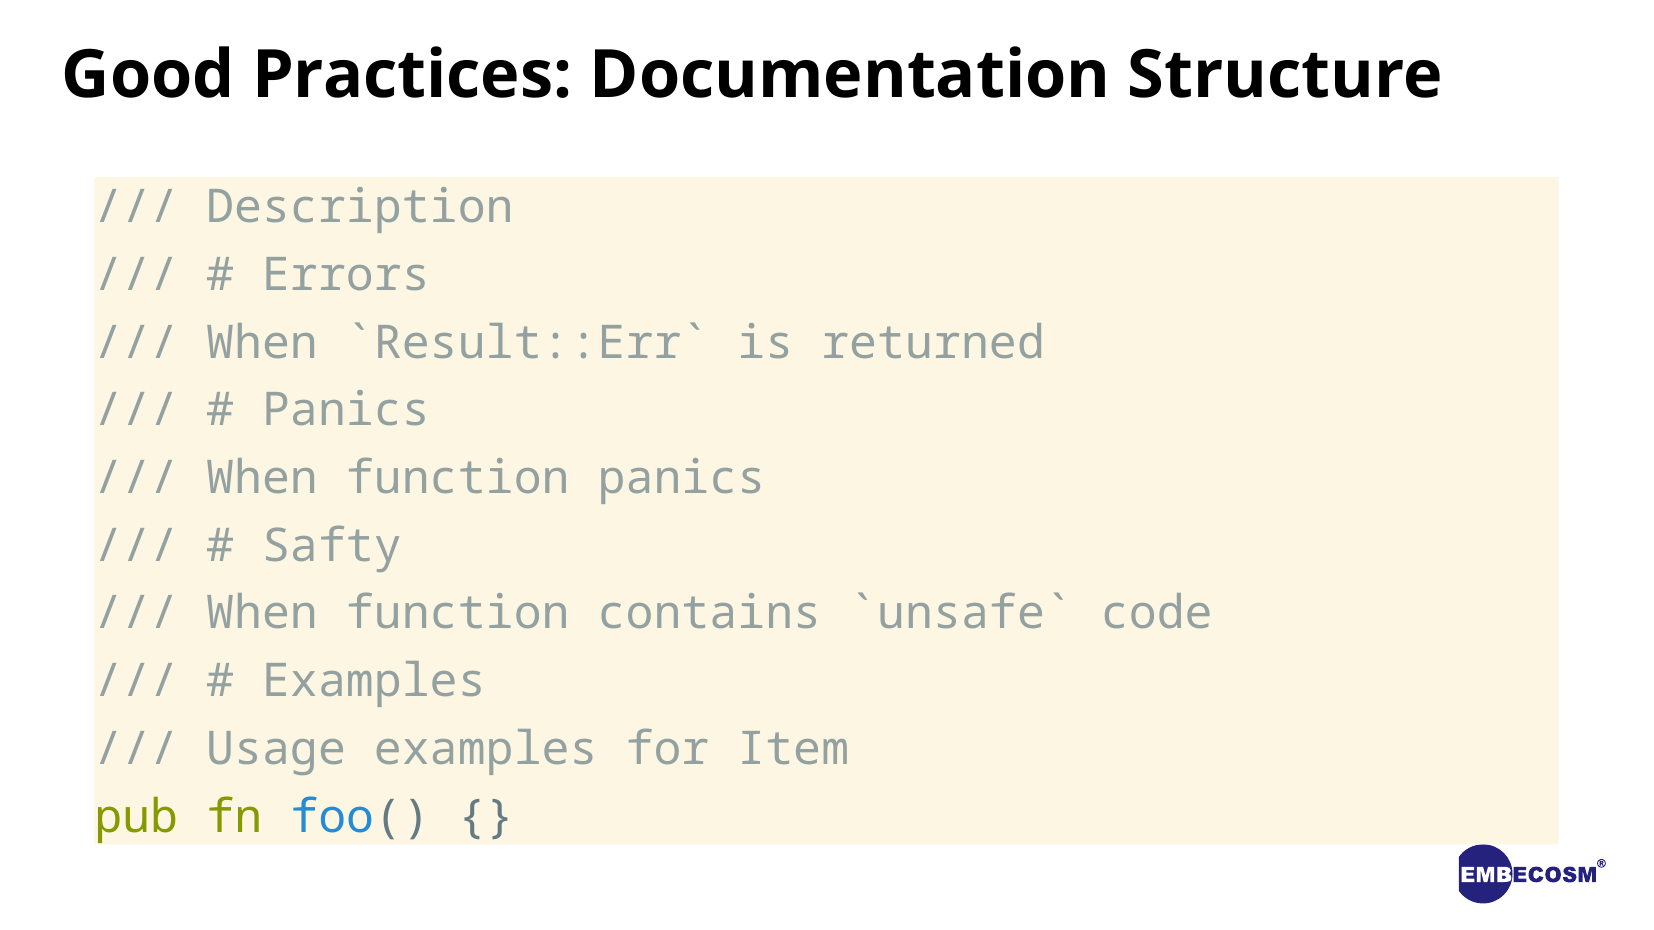

# Good Practices: Documentation Structure
/// Description
/// # Errors
/// When `Result::Err` is returned
/// # Panics
/// When function panics
/// # Safty
/// When function contains `unsafe` code
/// # Examples
/// Usage examples for Item
pub fn foo() {}